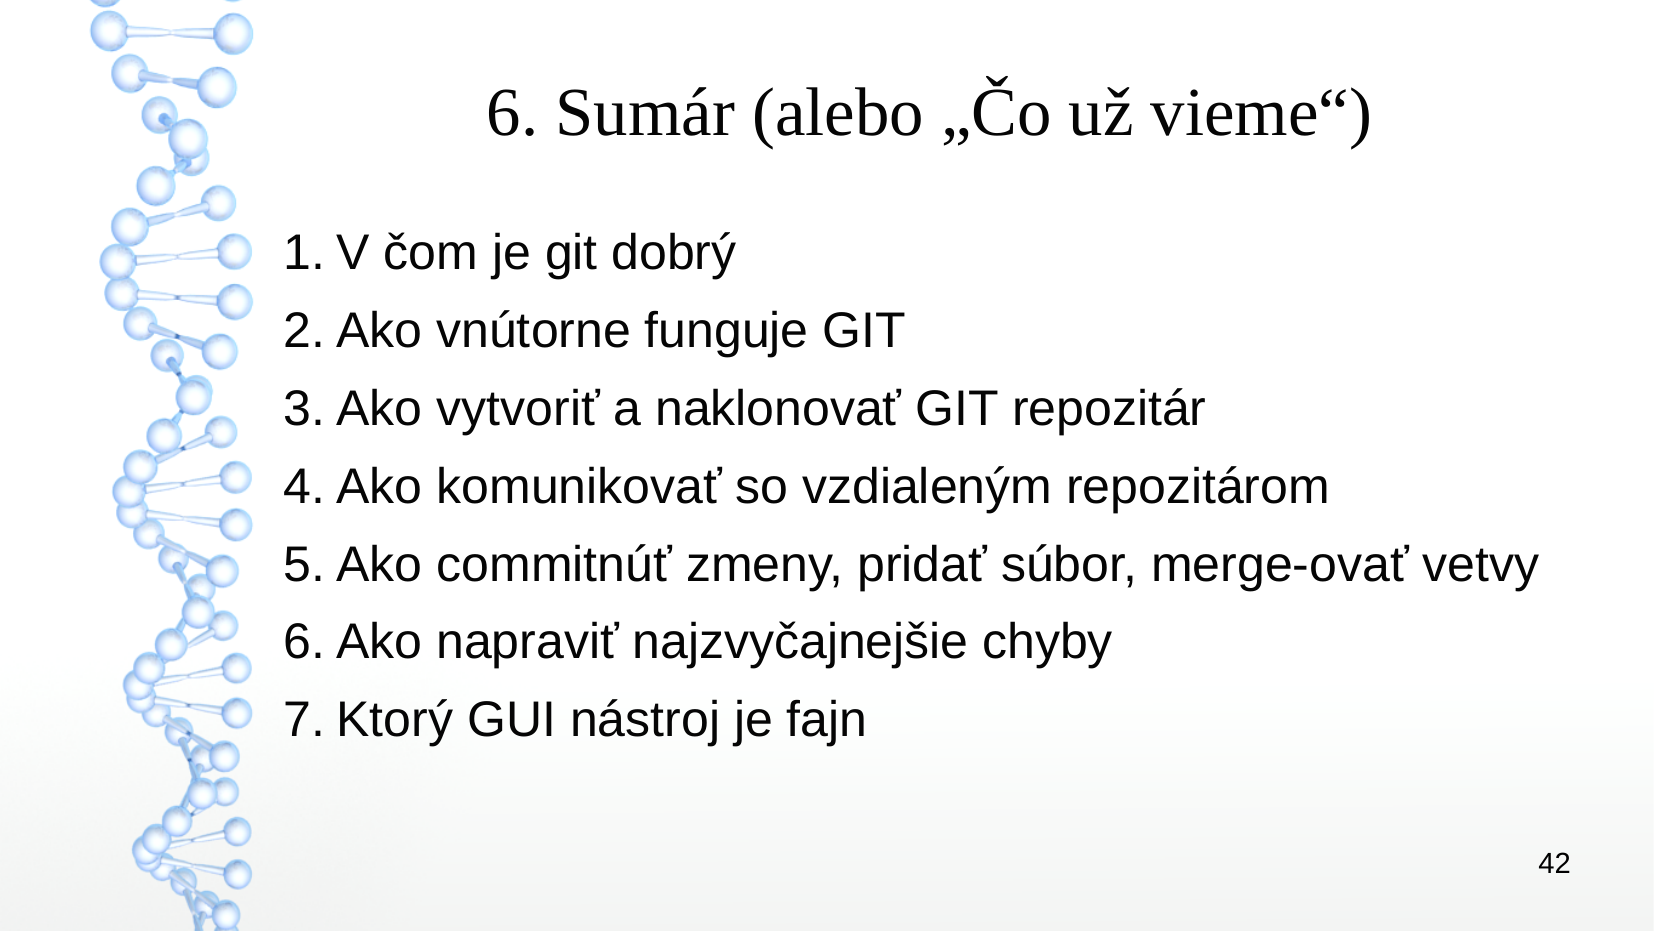

# 6. Sumár (alebo „Čo už vieme“)
V čom je git dobrý
Ako vnútorne funguje GIT
Ako vytvoriť a naklonovať GIT repozitár
Ako komunikovať so vzdialeným repozitárom
Ako commitnúť zmeny, pridať súbor, merge-ovať vetvy
Ako napraviť najzvyčajnejšie chyby
Ktorý GUI nástroj je fajn
42